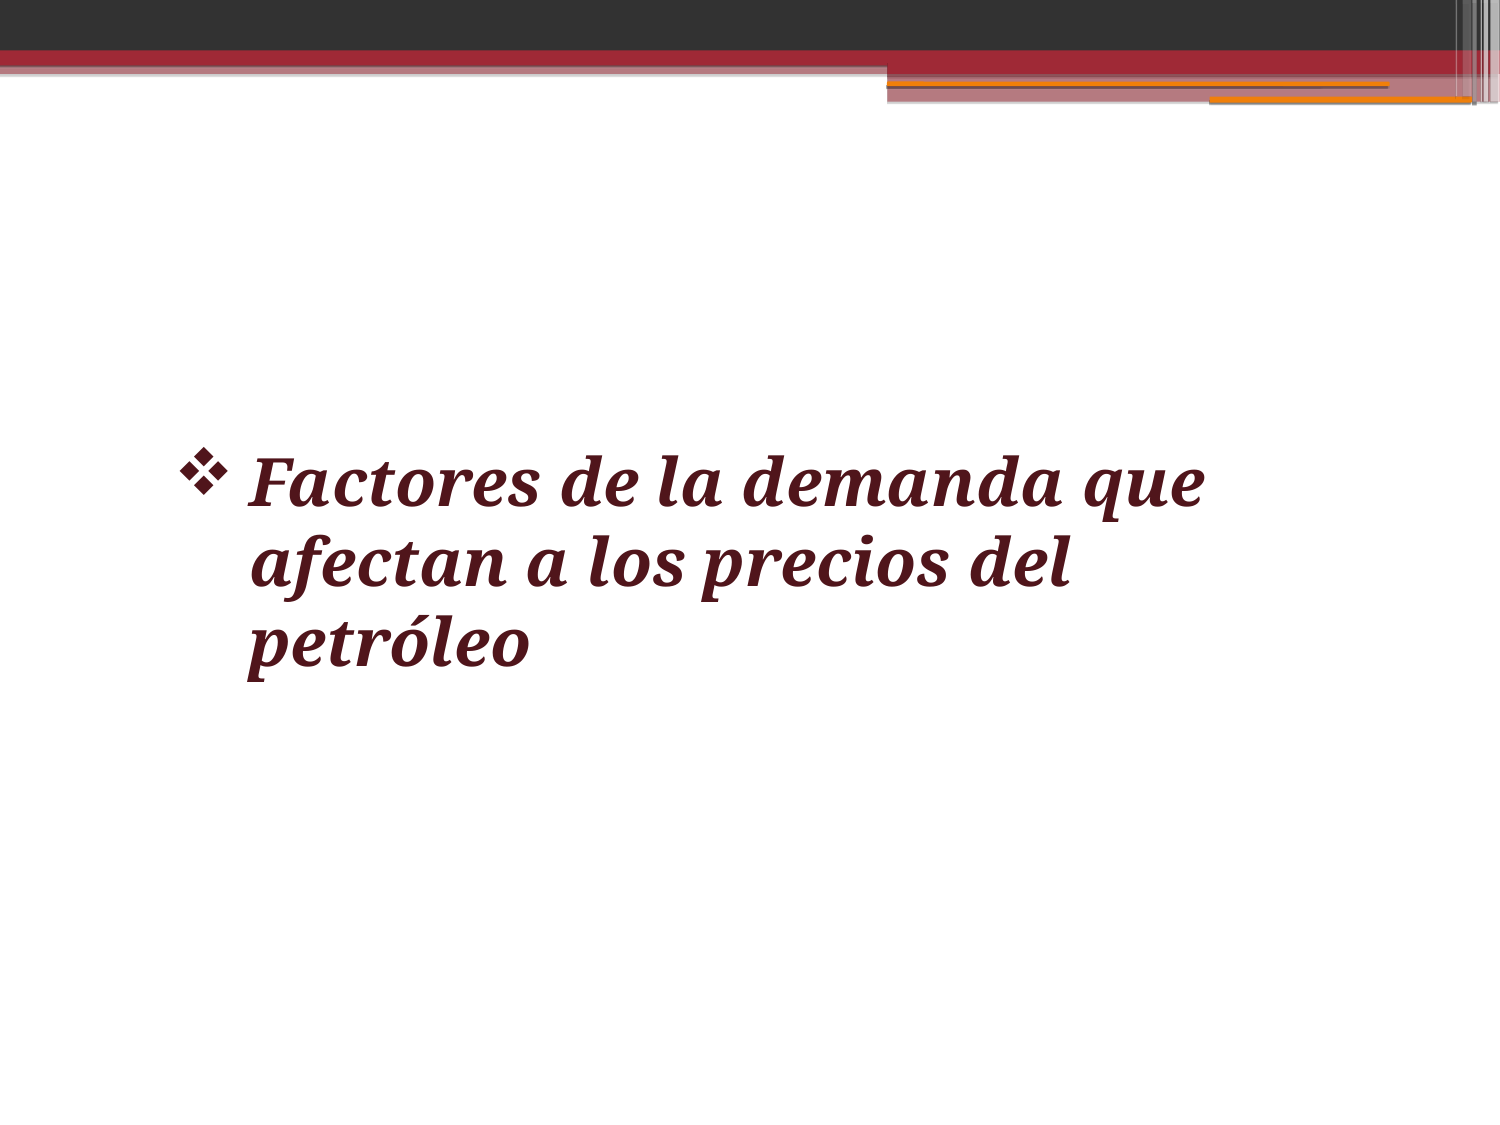

Factores de la demanda que afectan a los precios del petróleo